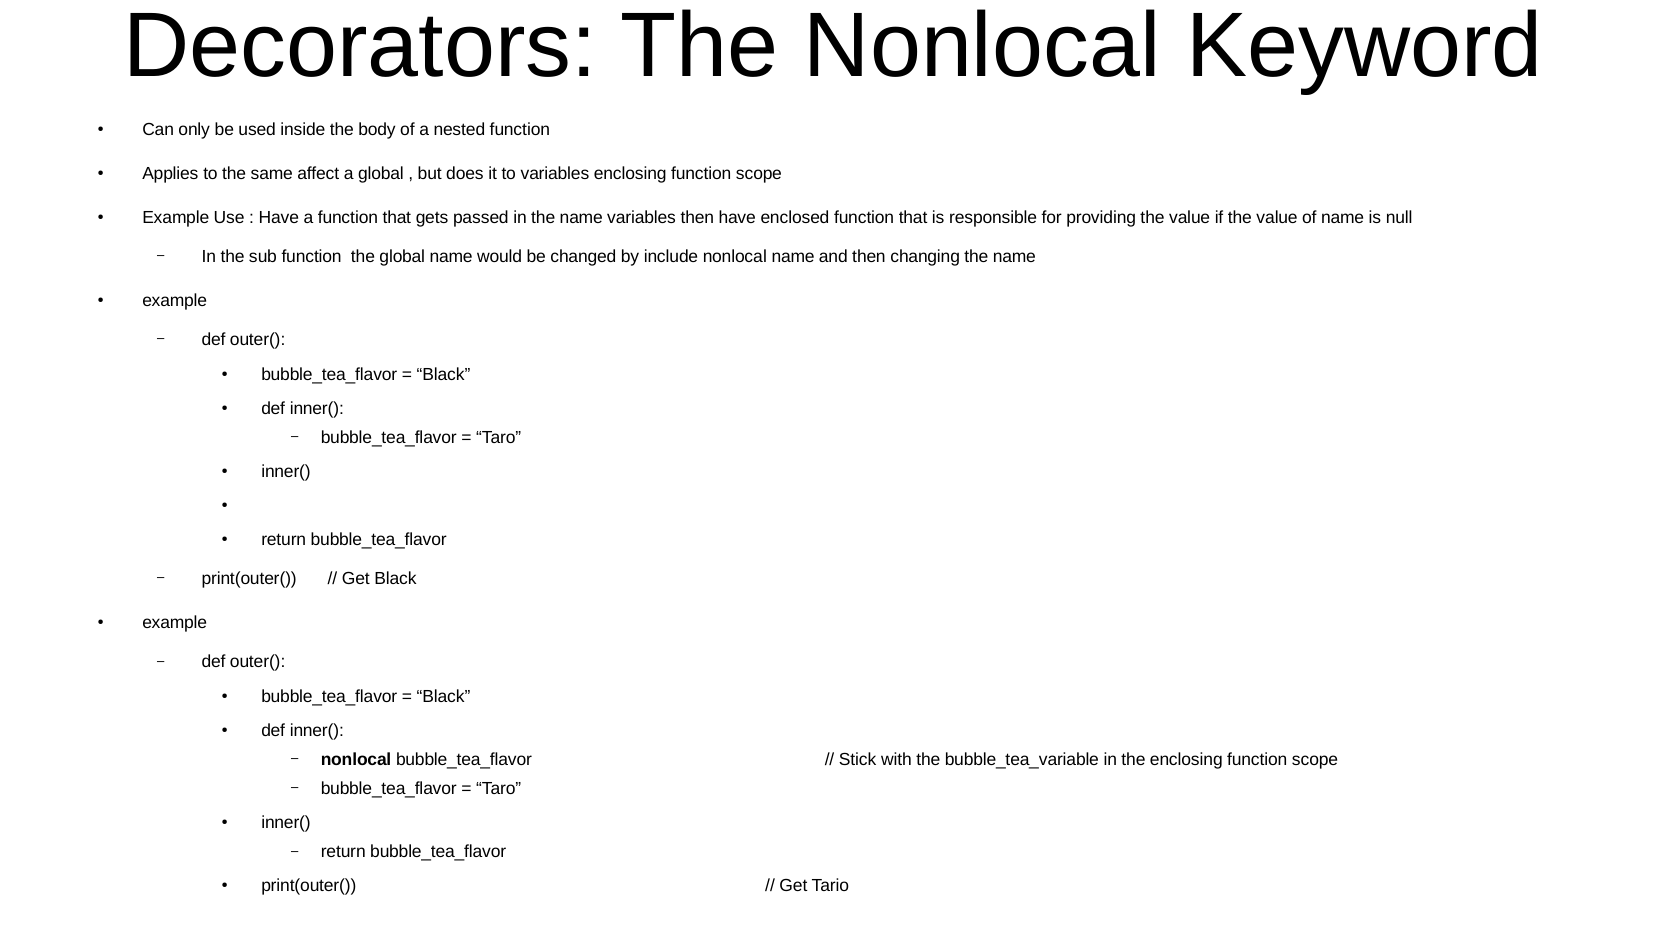

# Decorators: The Nonlocal Keyword
Can only be used inside the body of a nested function
Applies to the same affect a global , but does it to variables enclosing function scope
Example Use : Have a function that gets passed in the name variables then have enclosed function that is responsible for providing the value if the value of name is null
In the sub function the global name would be changed by include nonlocal name and then changing the name
example
def outer():
bubble_tea_flavor = “Black”
def inner():
bubble_tea_flavor = “Taro”
inner()
return bubble_tea_flavor
print(outer())						// Get Black
example
def outer():
bubble_tea_flavor = “Black”
def inner():
nonlocal bubble_tea_flavor				 		 		 	// Stick with the bubble_tea_variable in the enclosing function scope
bubble_tea_flavor = “Taro”
inner()
return bubble_tea_flavor
print(outer())								 	 	 	 	 	 	// Get Tario